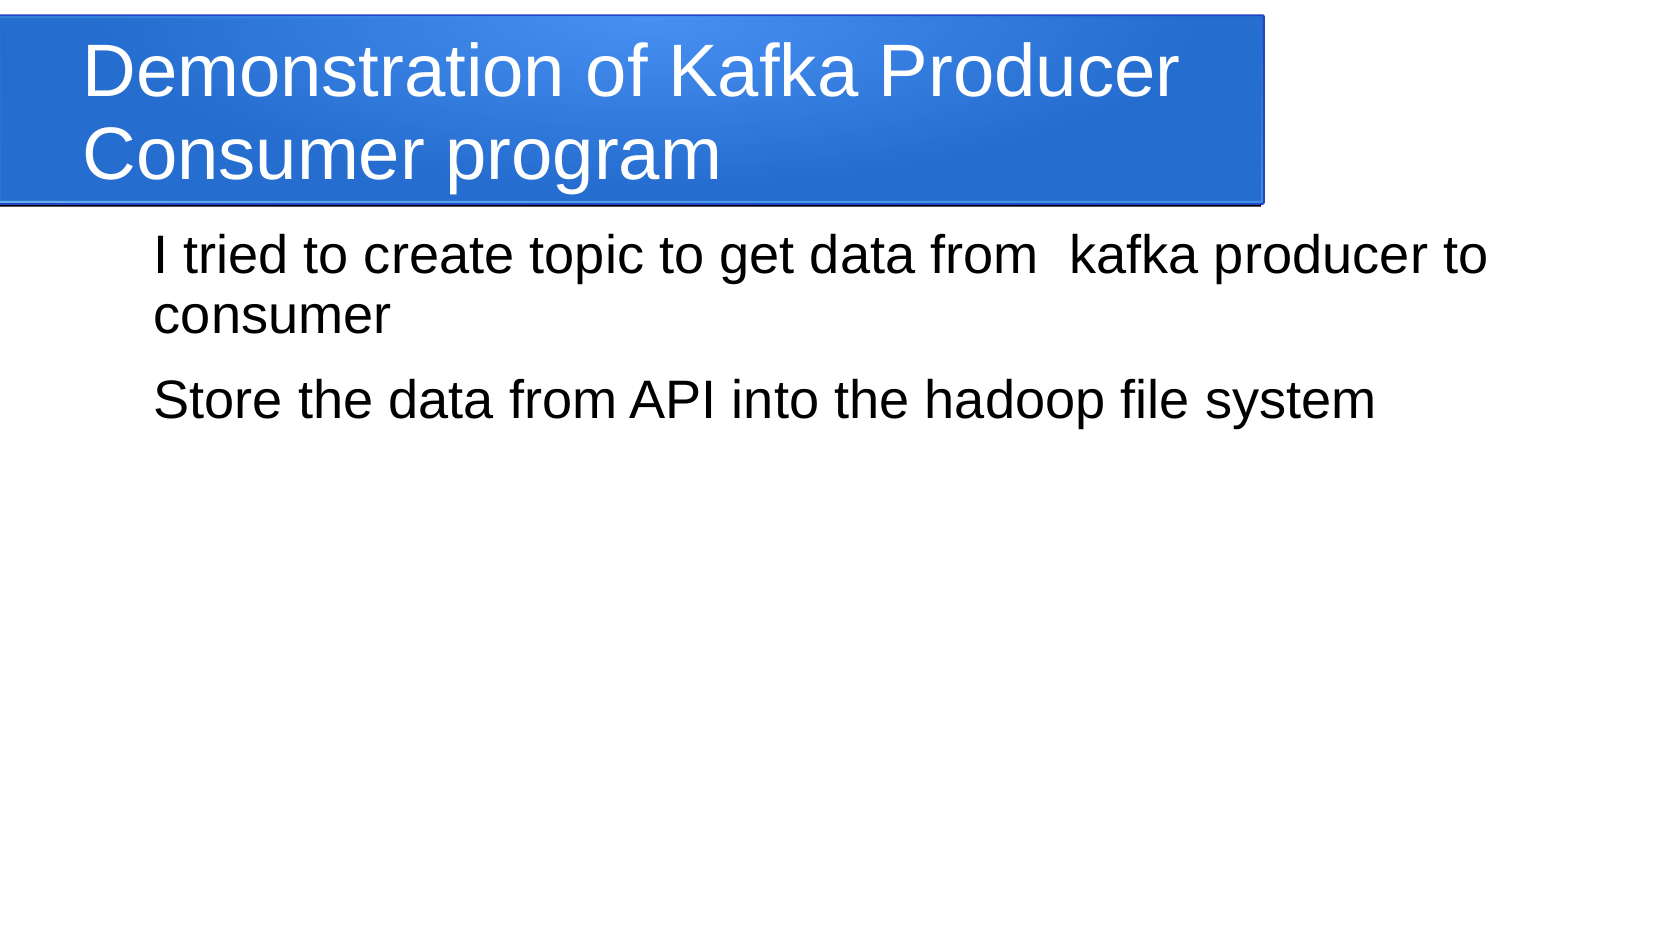

# Demonstration of Kafka Producer Consumer program
I tried to create topic to get data from kafka producer to consumer
Store the data from API into the hadoop file system